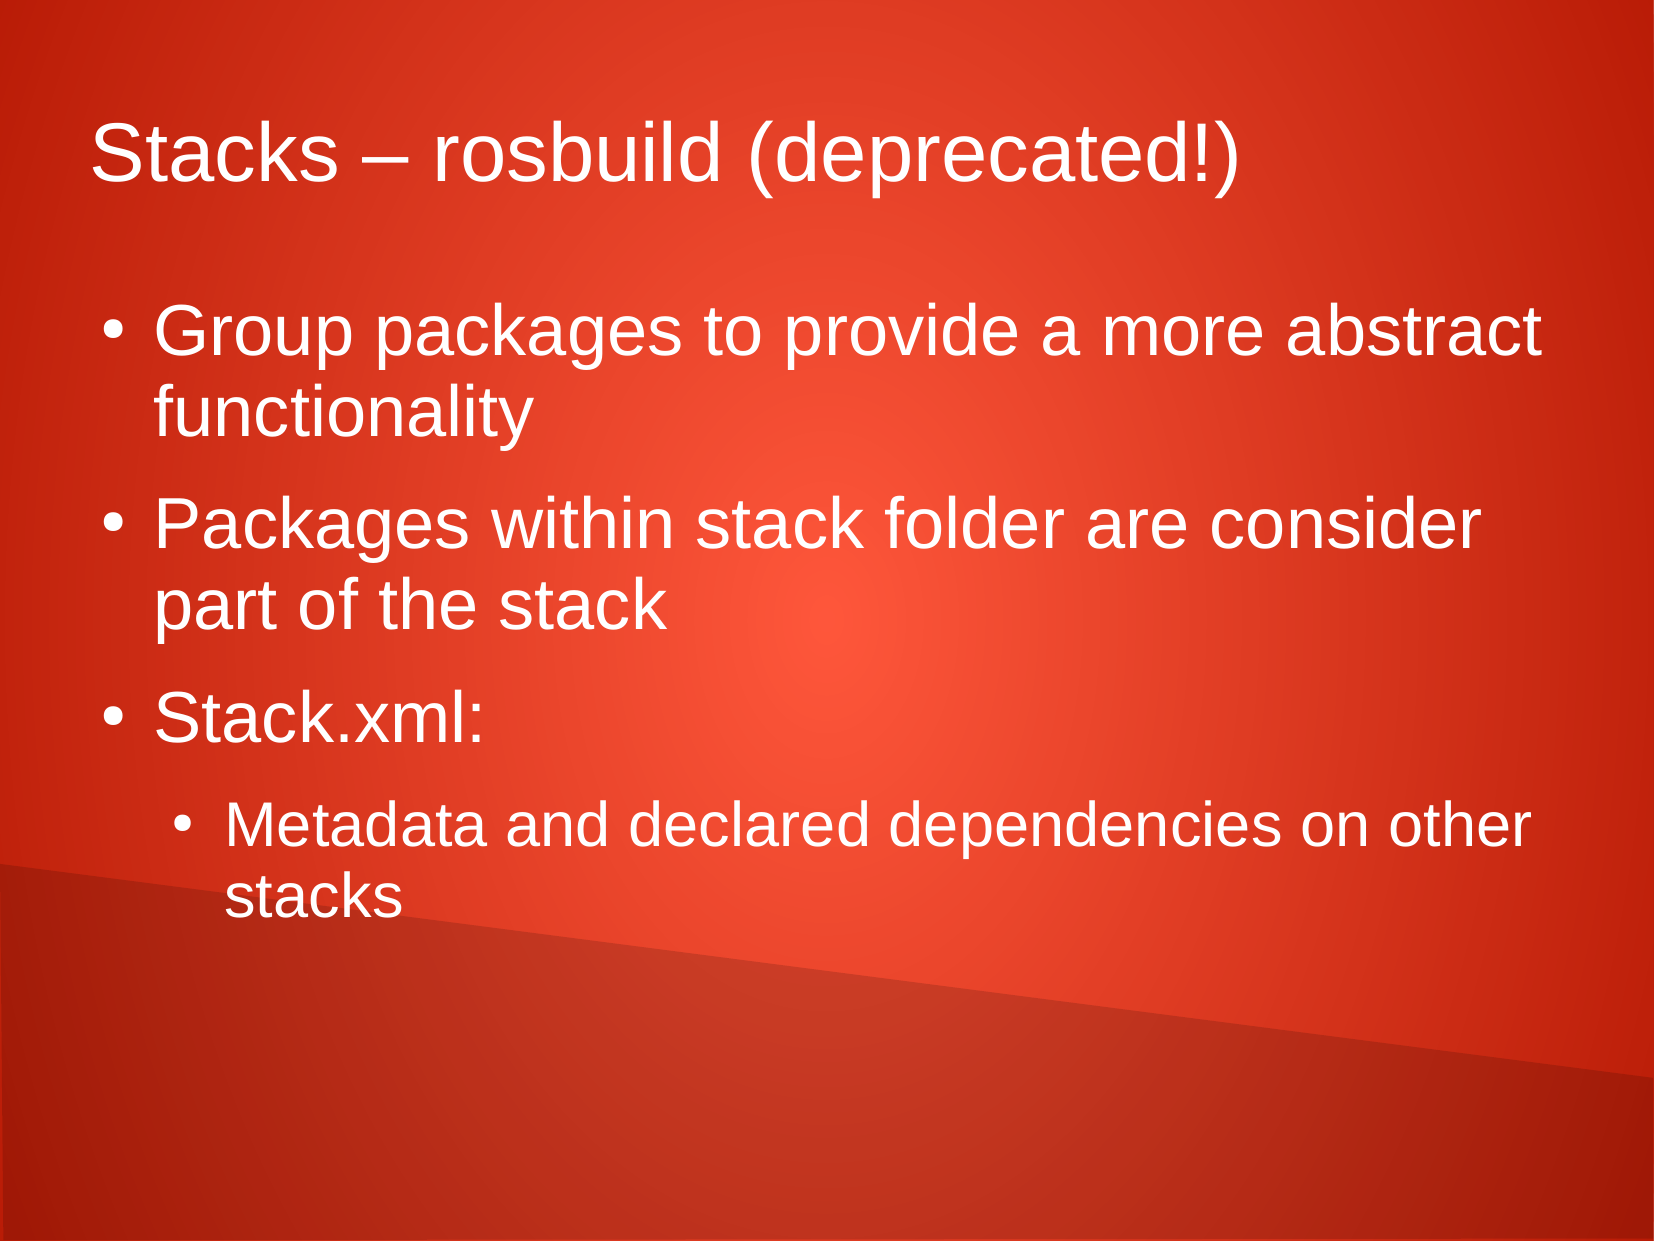

# Stacks – rosbuild (deprecated!)
Group packages to provide a more abstract functionality
Packages within stack folder are consider part of the stack
Stack.xml:
Metadata and declared dependencies on other stacks